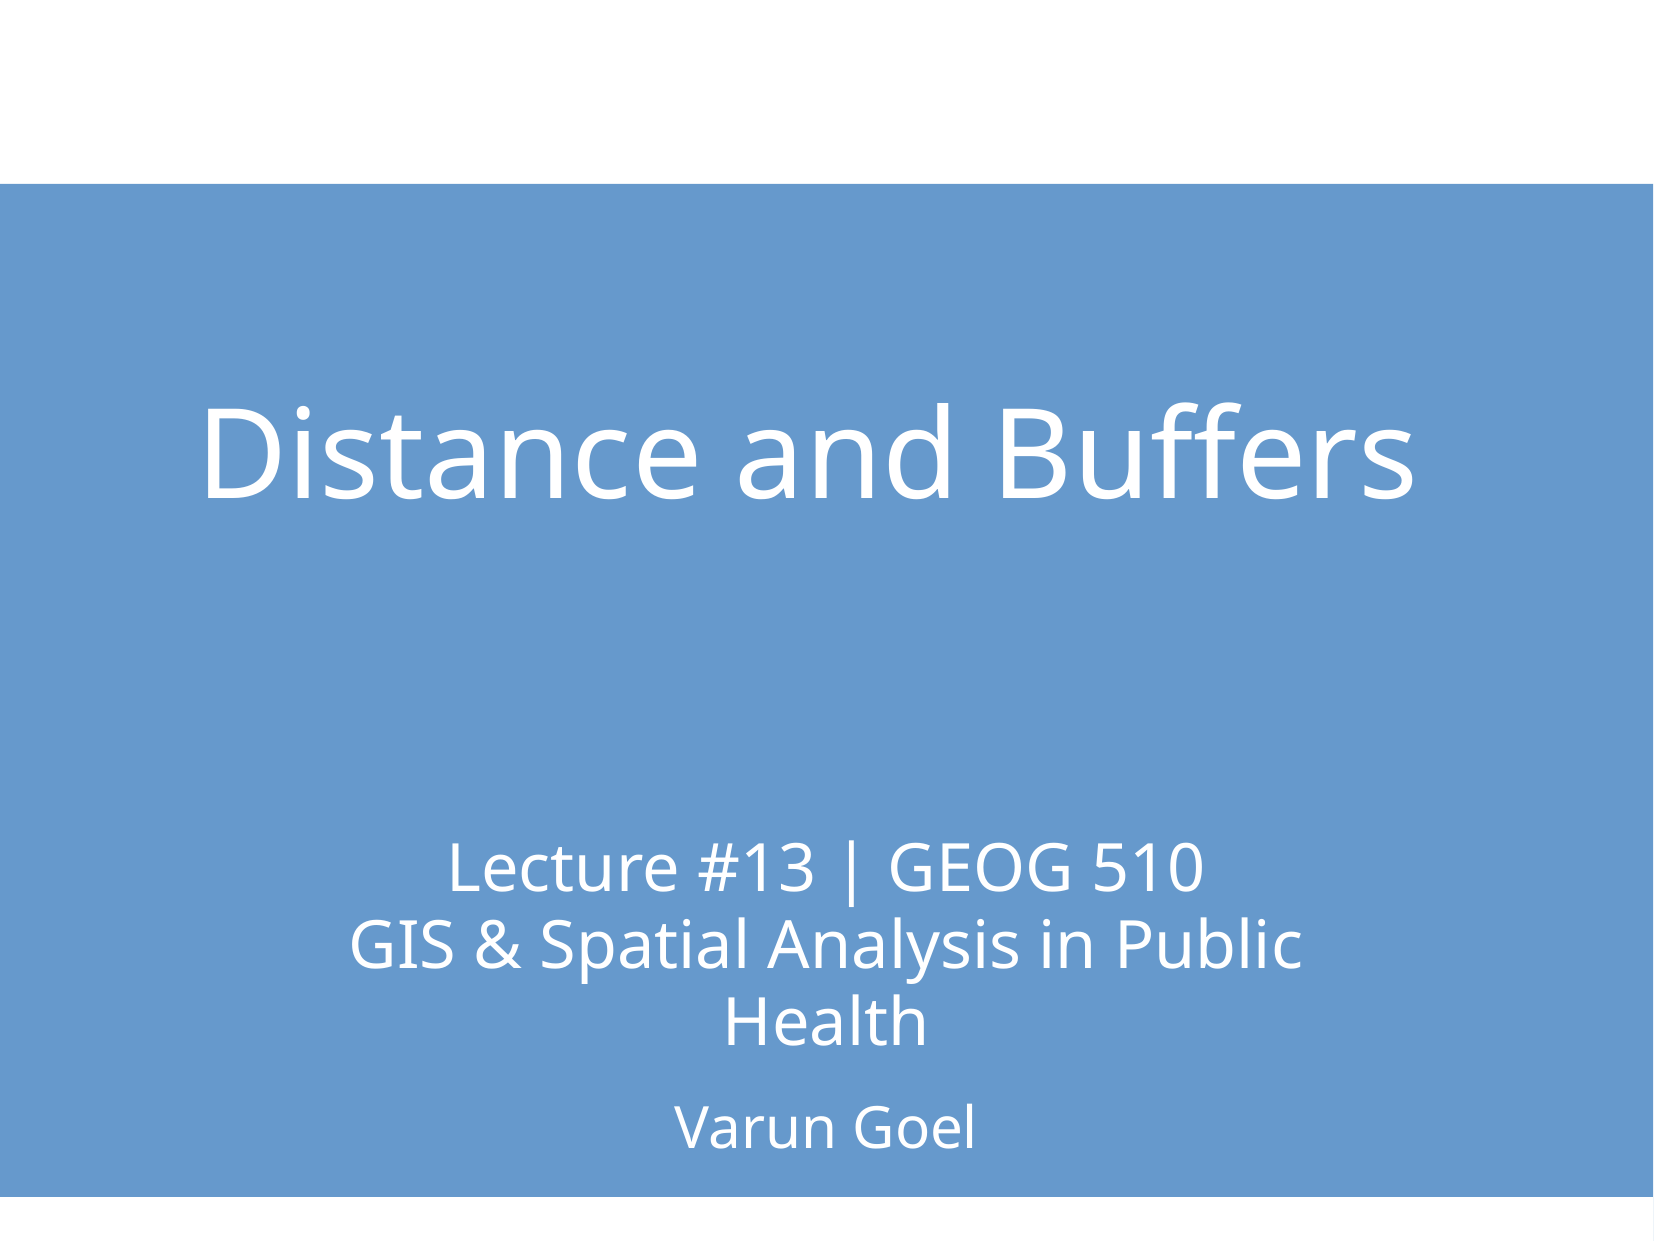

Distance and Buffers
Lecture #13 | GEOG 510
GIS & Spatial Analysis in Public Health
Varun Goel